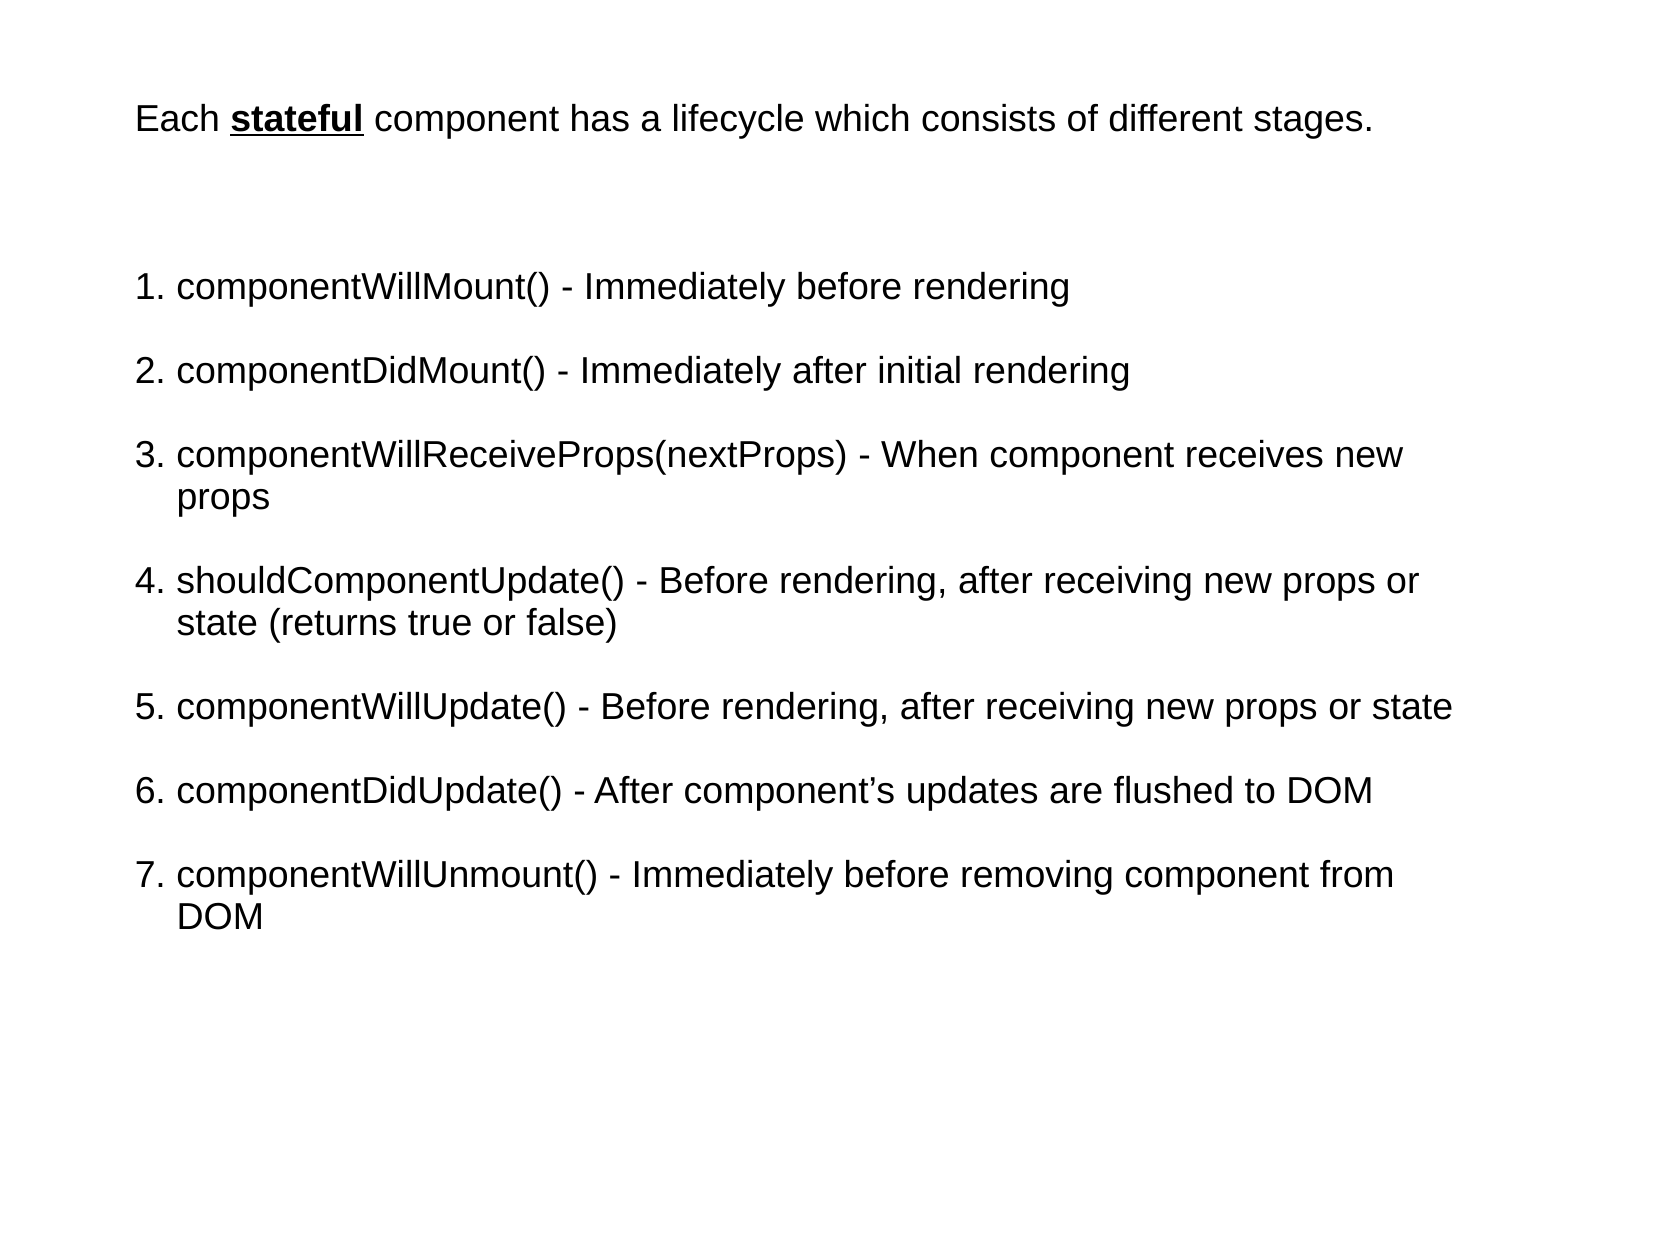

Each stateful component has a lifecycle which consists of different stages.
1. componentWillMount() - Immediately before rendering
2. componentDidMount() - Immediately after initial rendering
3. componentWillReceiveProps(nextProps) - When component receives new
 props
4. shouldComponentUpdate() - Before rendering, after receiving new props or
 state (returns true or false)
5. componentWillUpdate() - Before rendering, after receiving new props or state
6. componentDidUpdate() - After component’s updates are flushed to DOM
7. componentWillUnmount() - Immediately before removing component from
 DOM